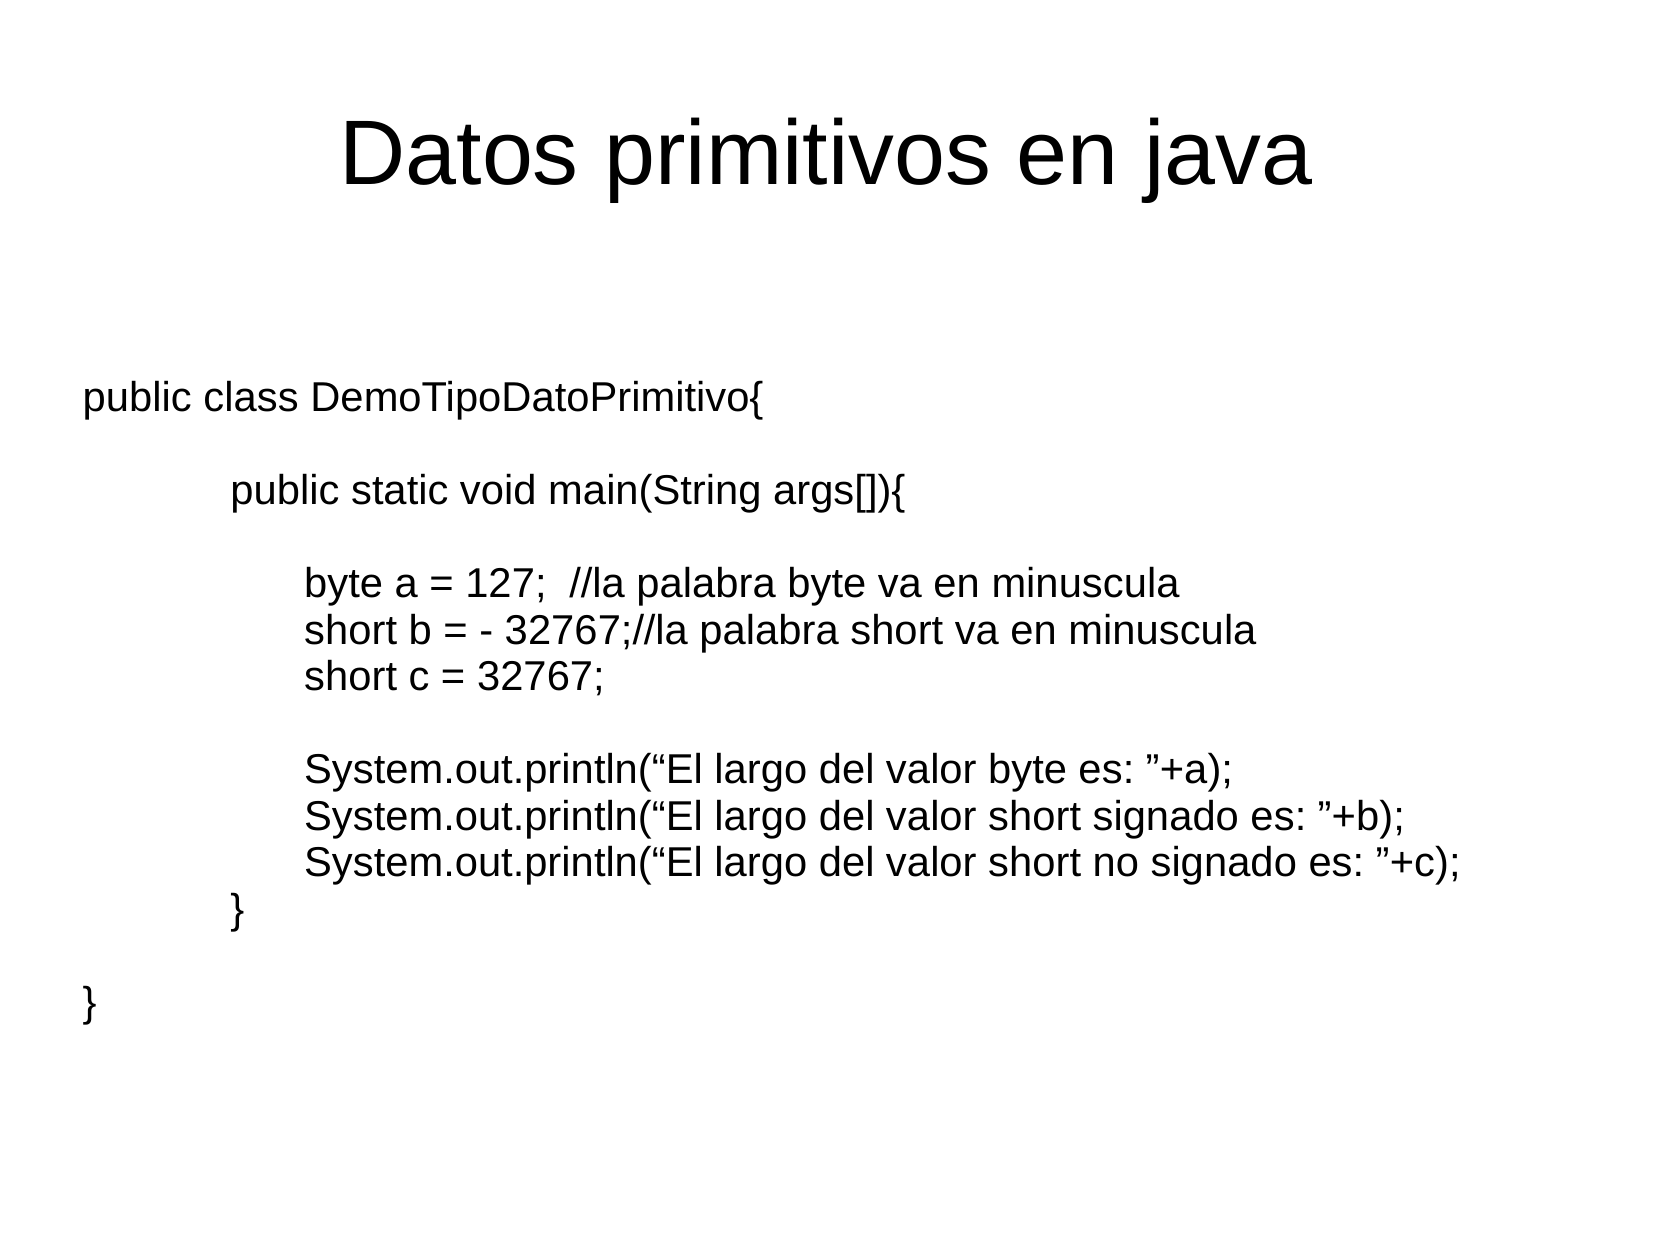

# Datos primitivos en java
public class DemoTipoDatoPrimitivo{
		public static void main(String args[]){
			byte a = 127; //la palabra byte va en minuscula
			short b = - 32767;//la palabra short va en minuscula
			short c = 32767;
			System.out.println(“El largo del valor byte es: ”+a);
			System.out.println(“El largo del valor short signado es: ”+b);
			System.out.println(“El largo del valor short no signado es: ”+c);
		}
}